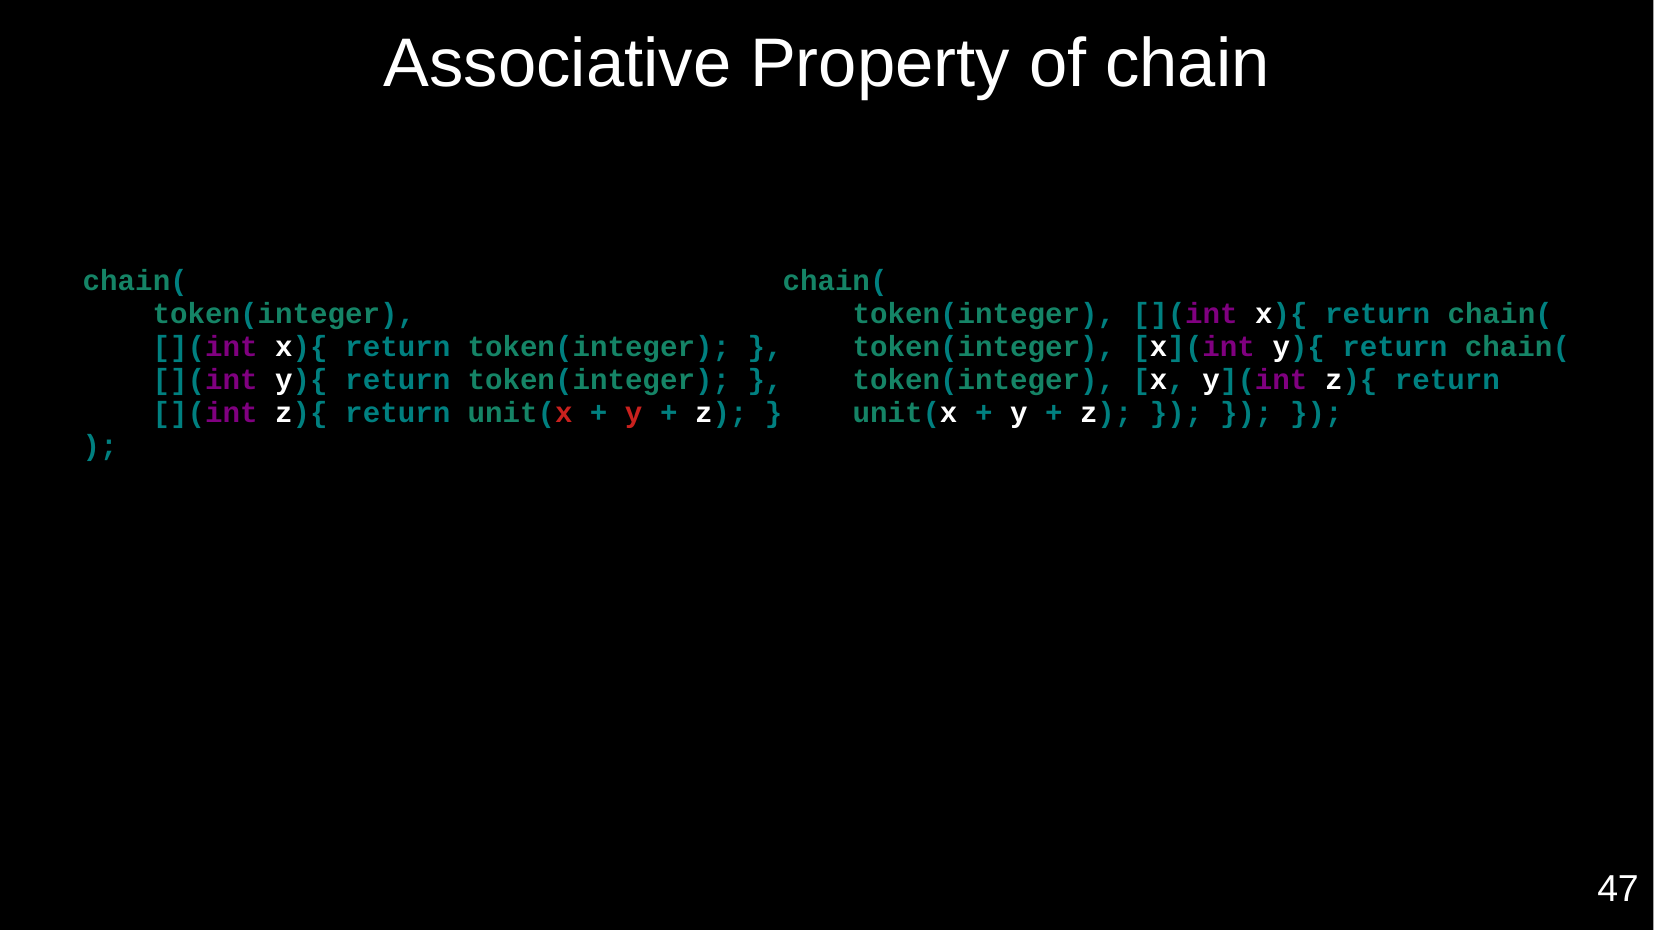

Associative Property of chain
# chain( chain(
 token(integer), token(integer), [](int x){ return chain(
 [](int x){ return token(integer); }, token(integer), [x](int y){ return chain(
 [](int y){ return token(integer); }, token(integer), [x, y](int z){ return
 [](int z){ return unit(x + y + z); } unit(x + y + z); }); }); });
);